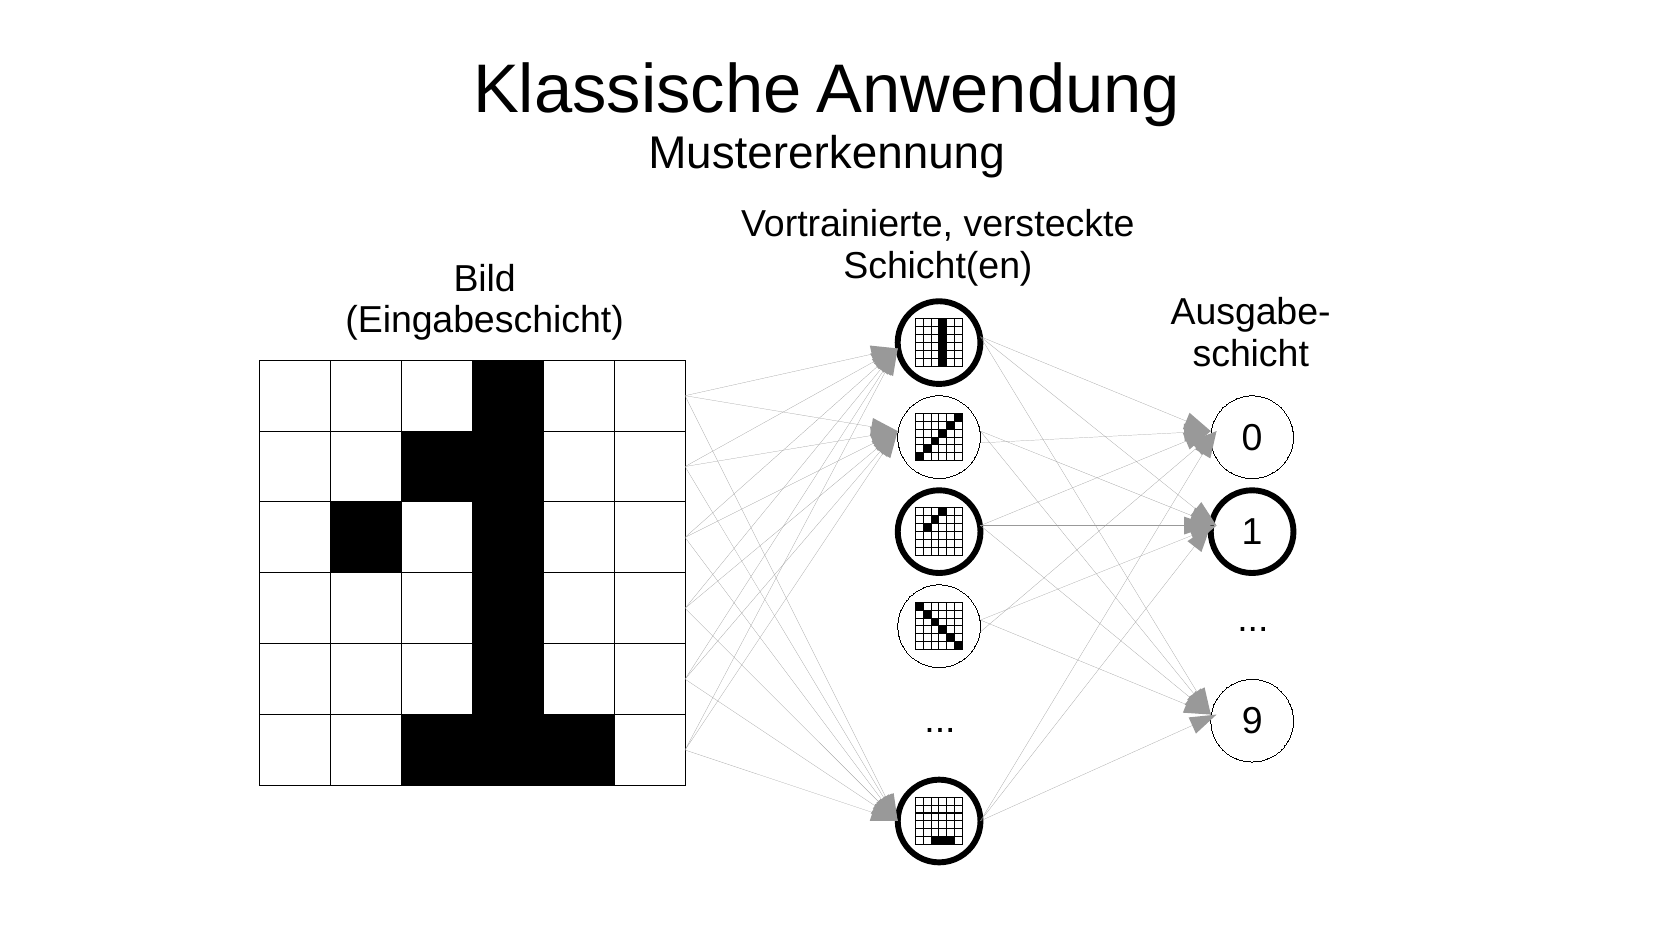

# Klassische Anwendung Mustererkennung
Vortrainierte, versteckte
Schicht(en)
Bild
(Eingabeschicht)
Ausgabe-
schicht
0
1
...
9
...